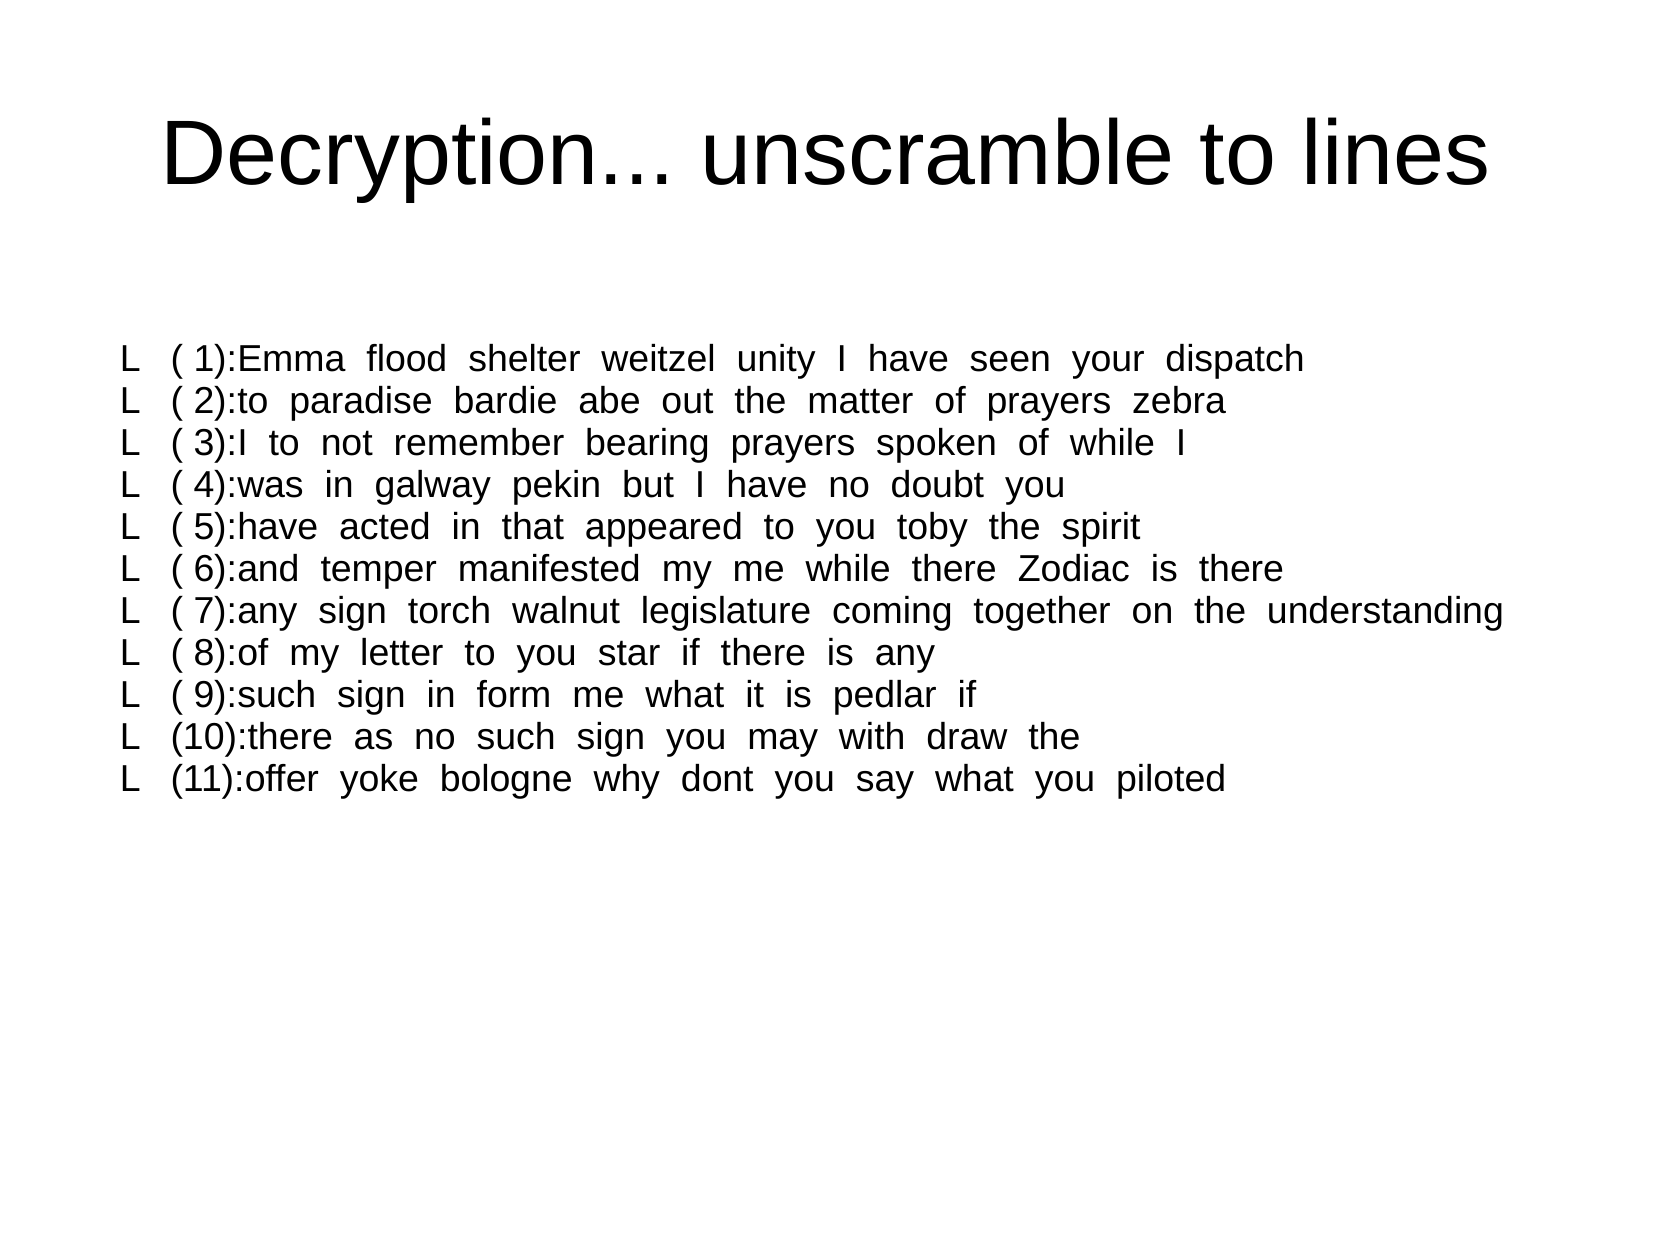

# Decryption... unscramble to lines
L ( 1):Emma flood shelter weitzel unity I have seen your dispatch
L ( 2):to paradise bardie abe out the matter of prayers zebra
L ( 3):I to not remember bearing prayers spoken of while I
L ( 4):was in galway pekin but I have no doubt you
L ( 5):have acted in that appeared to you toby the spirit
L ( 6):and temper manifested my me while there Zodiac is there
L ( 7):any sign torch walnut legislature coming together on the understanding
L ( 8):of my letter to you star if there is any
L ( 9):such sign in form me what it is pedlar if
L (10):there as no such sign you may with draw the
L (11):offer yoke bologne why dont you say what you piloted